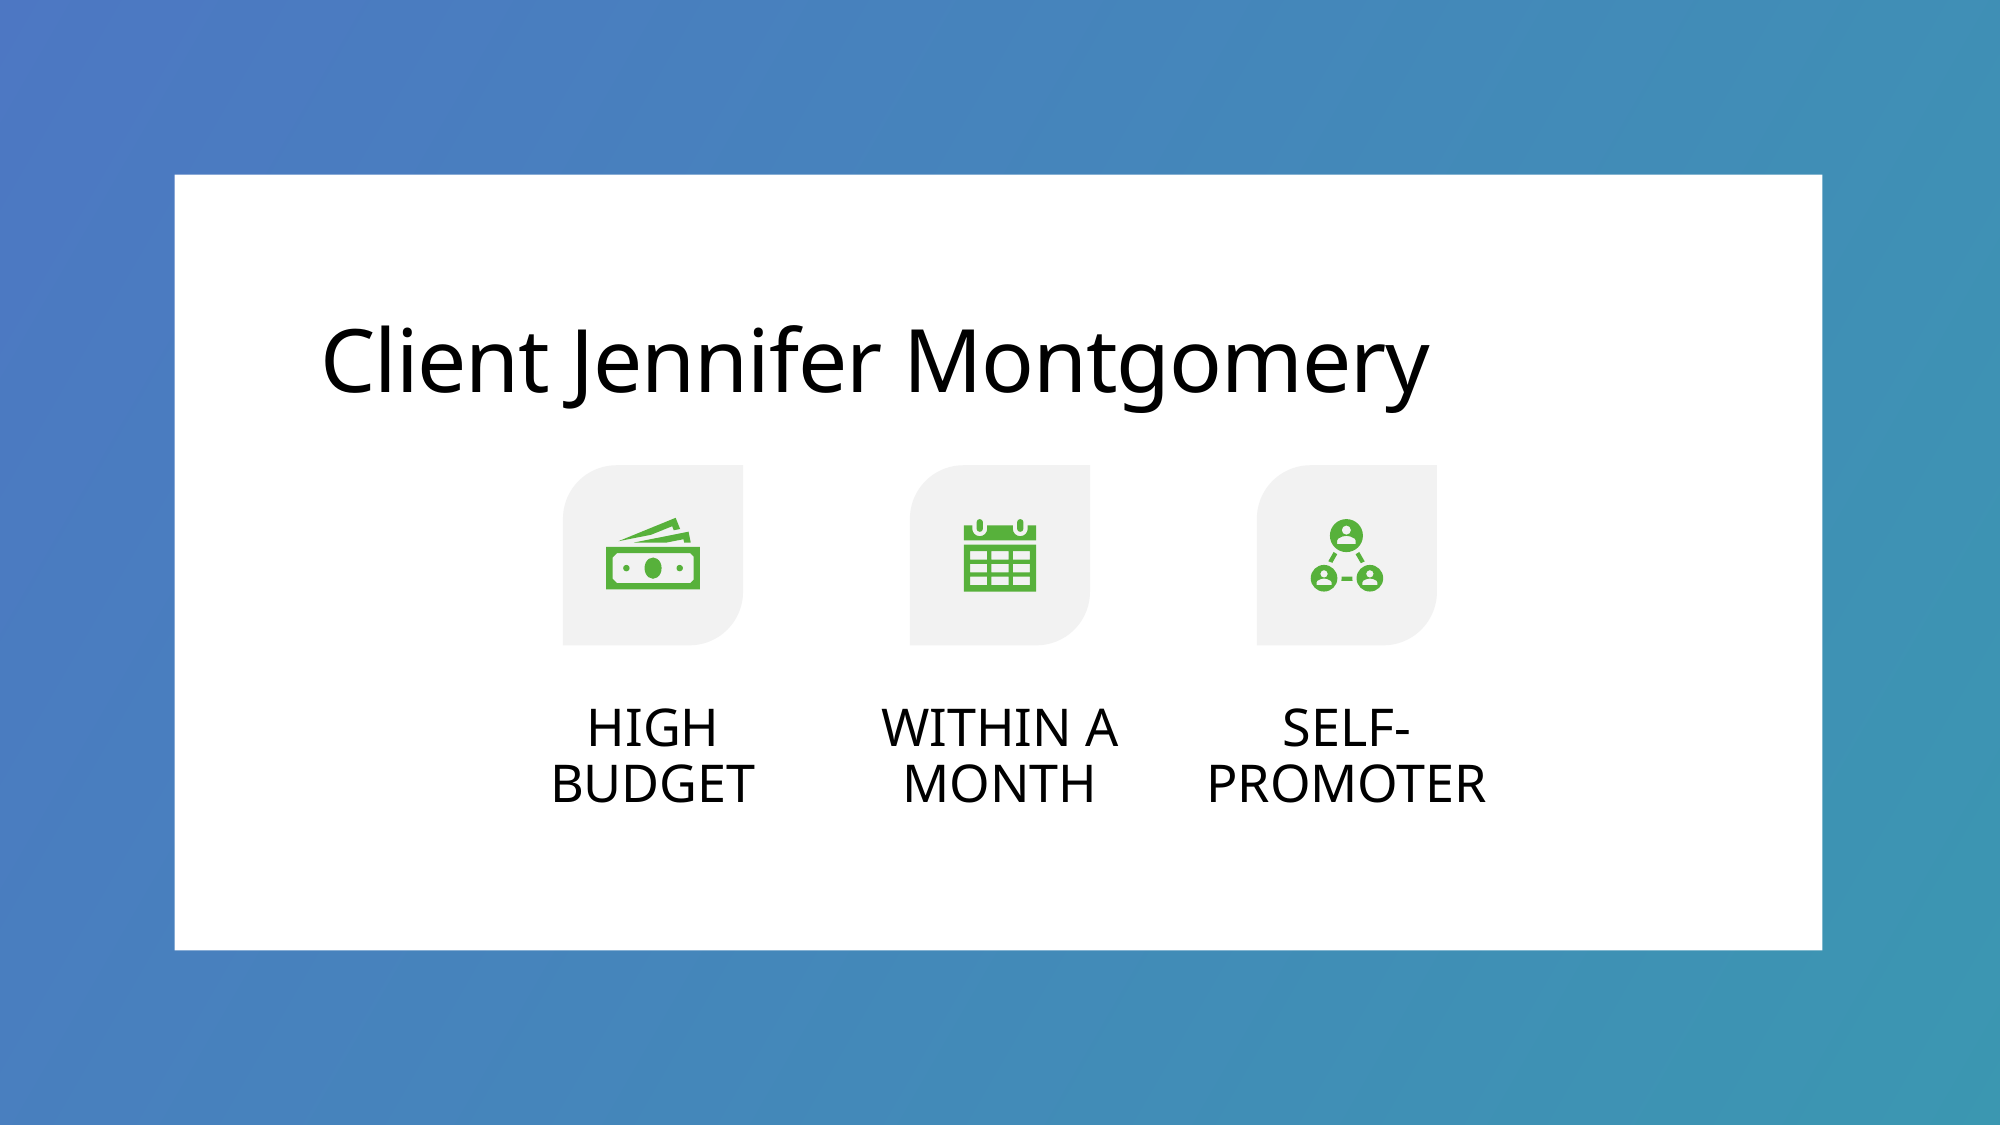

# Client Jennifer Montgomery
High budget
Within a month
Self-promoter